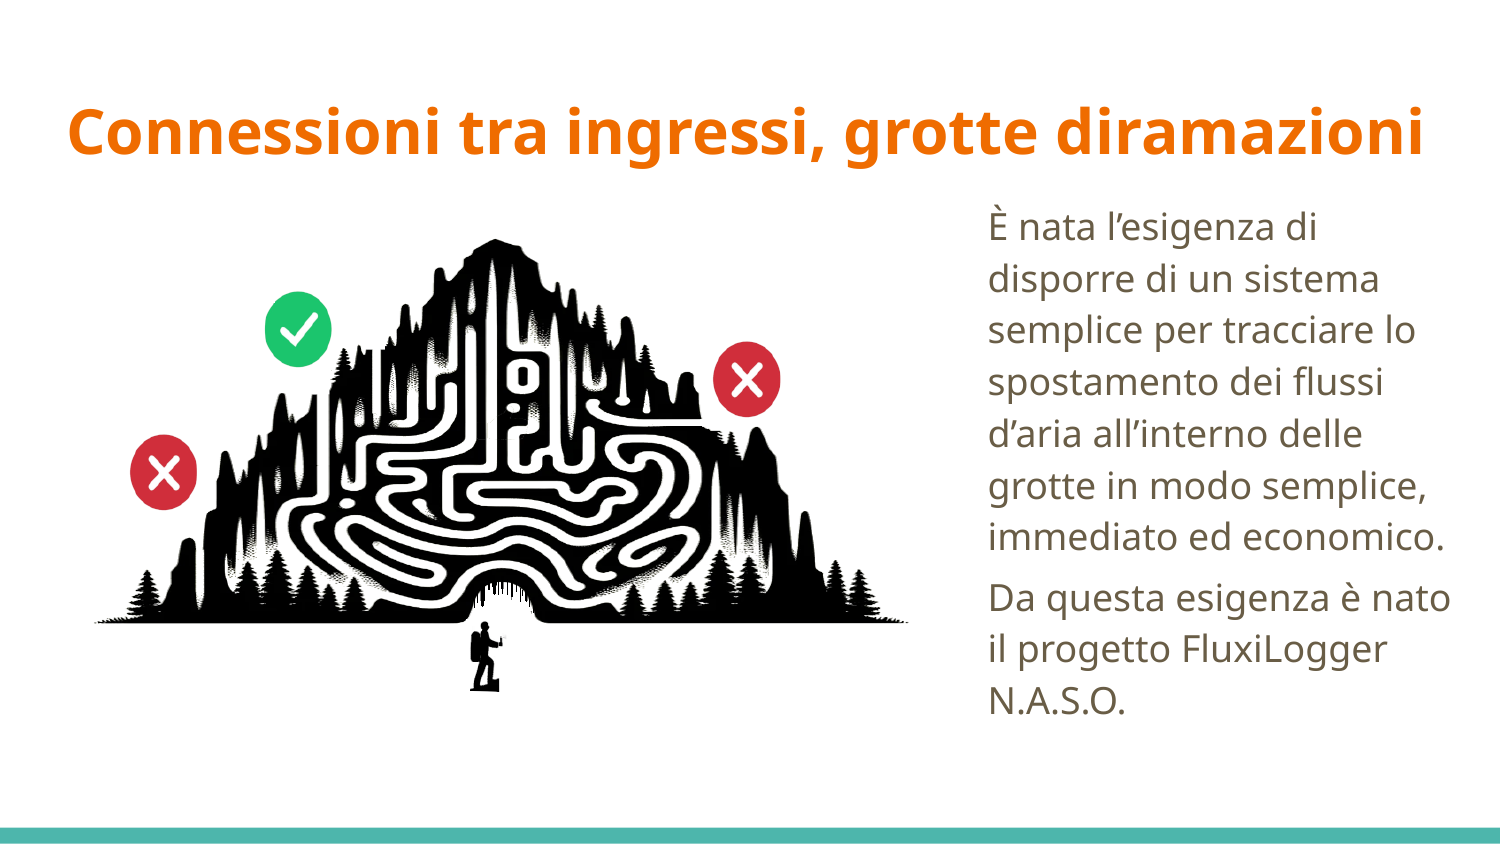

# Connessioni tra ingressi, grotte diramazioni
È nata l’esigenza di disporre di un sistema semplice per tracciare lo spostamento dei flussi d’aria all’interno delle grotte in modo semplice, immediato ed economico.
Da questa esigenza è nato il progetto FluxiLogger N.A.S.O.